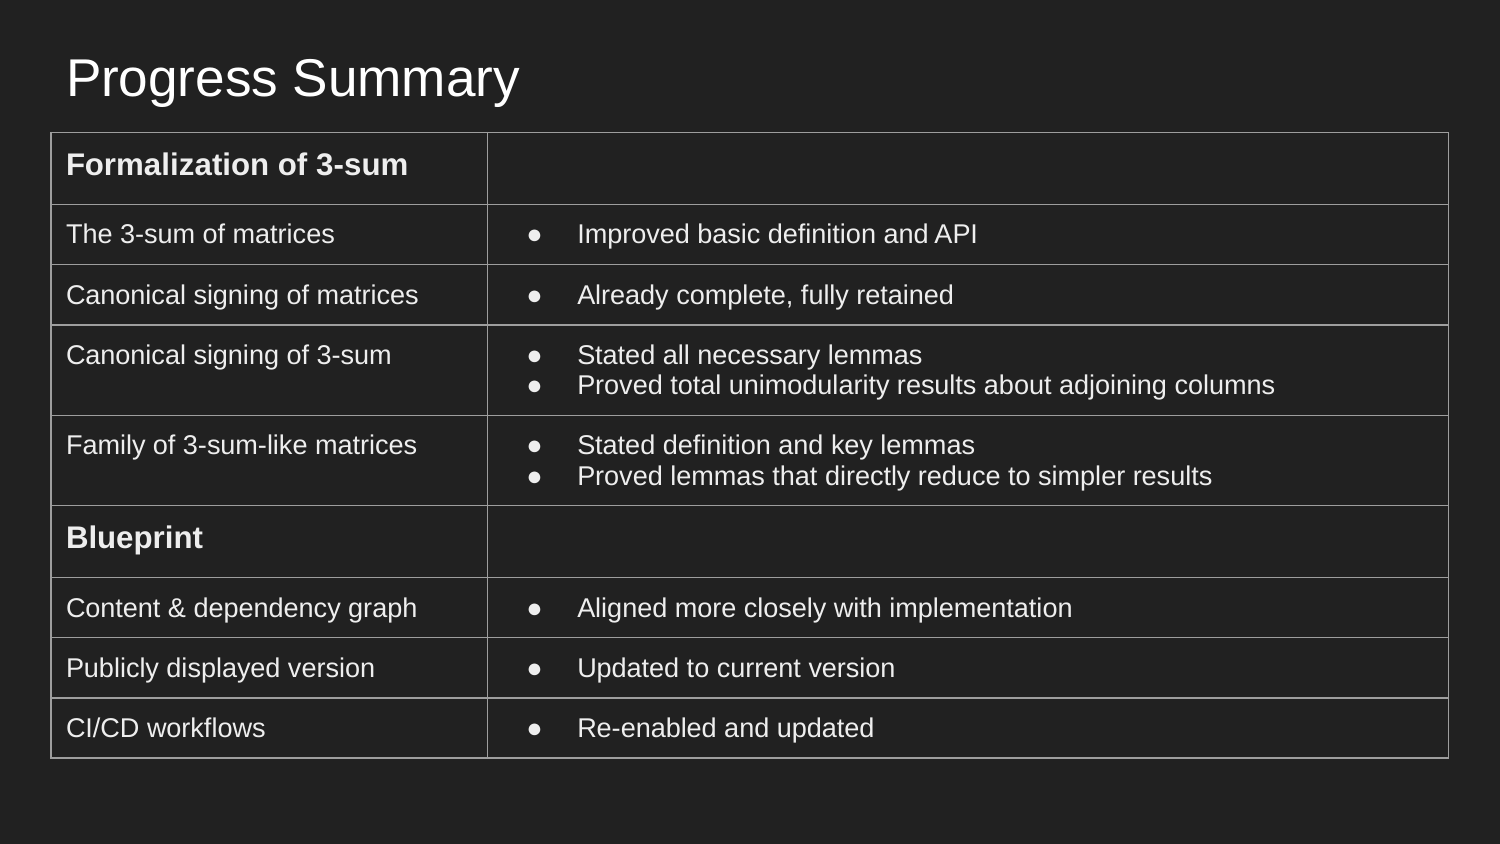

# Progress Summary
| Formalization of 3-sum | |
| --- | --- |
| The 3-sum of matrices | Improved basic definition and API |
| Canonical signing of matrices | Already complete, fully retained |
| Canonical signing of 3-sum | Stated all necessary lemmas Proved total unimodularity results about adjoining columns |
| Family of 3-sum-like matrices | Stated definition and key lemmas Proved lemmas that directly reduce to simpler results |
| Blueprint | |
| Content & dependency graph | Aligned more closely with implementation |
| Publicly displayed version | Updated to current version |
| CI/CD workflows | Re-enabled and updated |